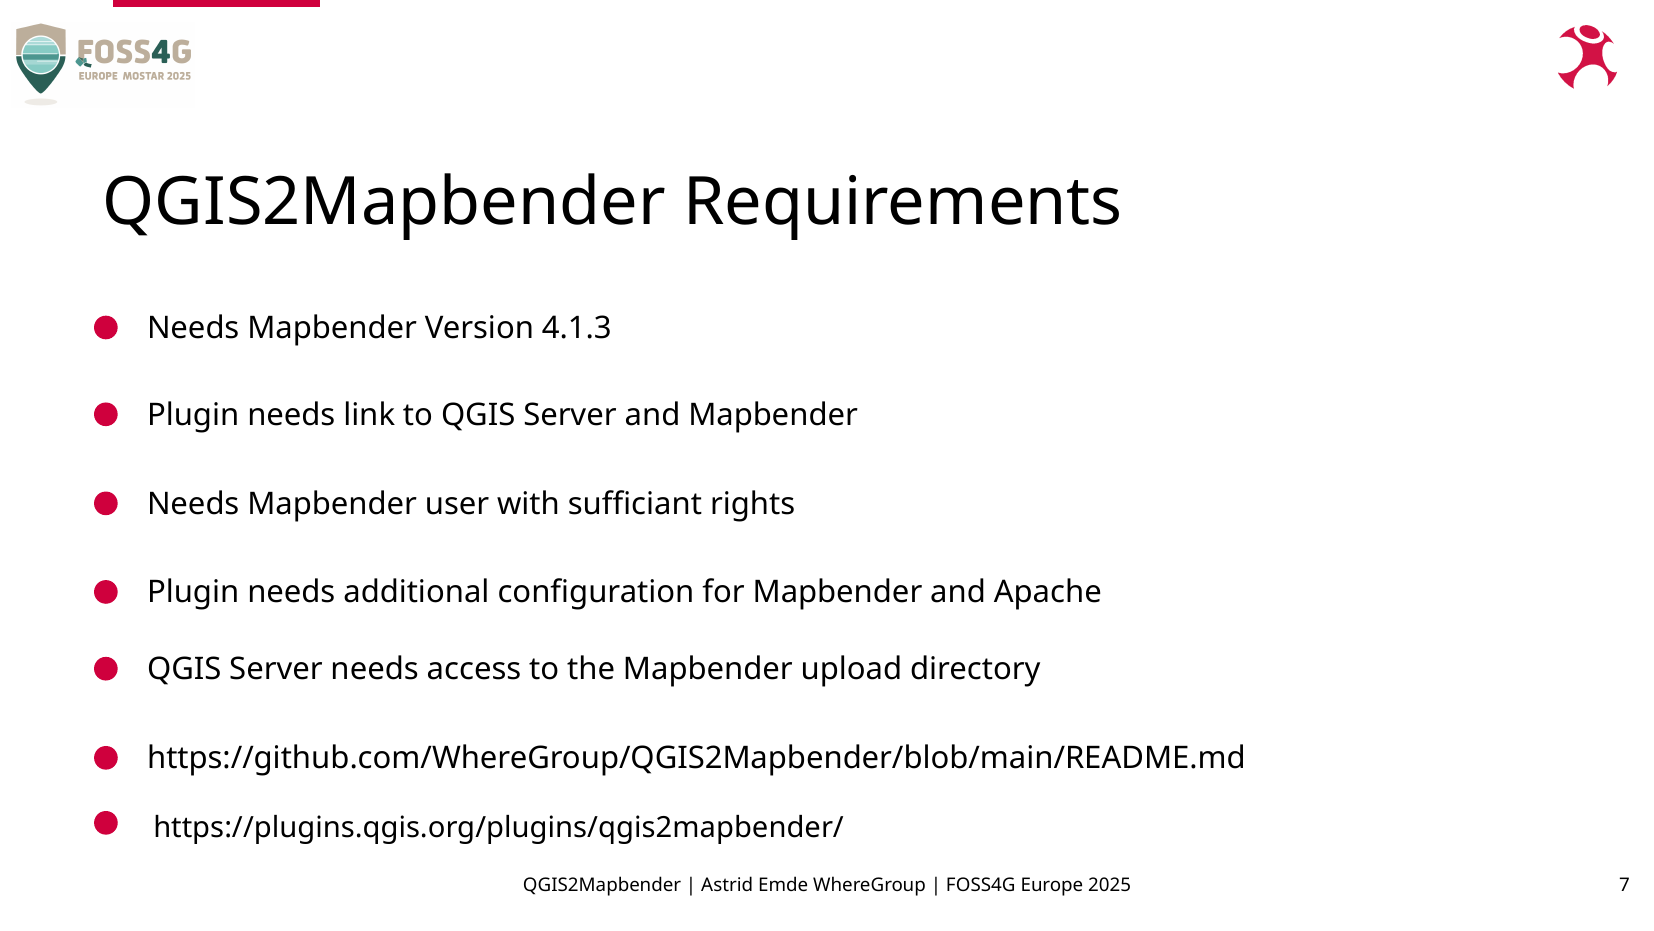

QGIS2Mapbender Requirements
Needs Mapbender Version 4.1.3
Plugin needs link to QGIS Server and Mapbender
Needs Mapbender user with sufficiant rights
Plugin needs additional configuration for Mapbender and Apache
QGIS Server needs access to the Mapbender upload directory
https://github.com/WhereGroup/QGIS2Mapbender/blob/main/README.md
https://plugins.qgis.org/plugins/qgis2mapbender/
QGIS2Mapbender | Astrid Emde WhereGroup | FOSS4G Europe 2025
7